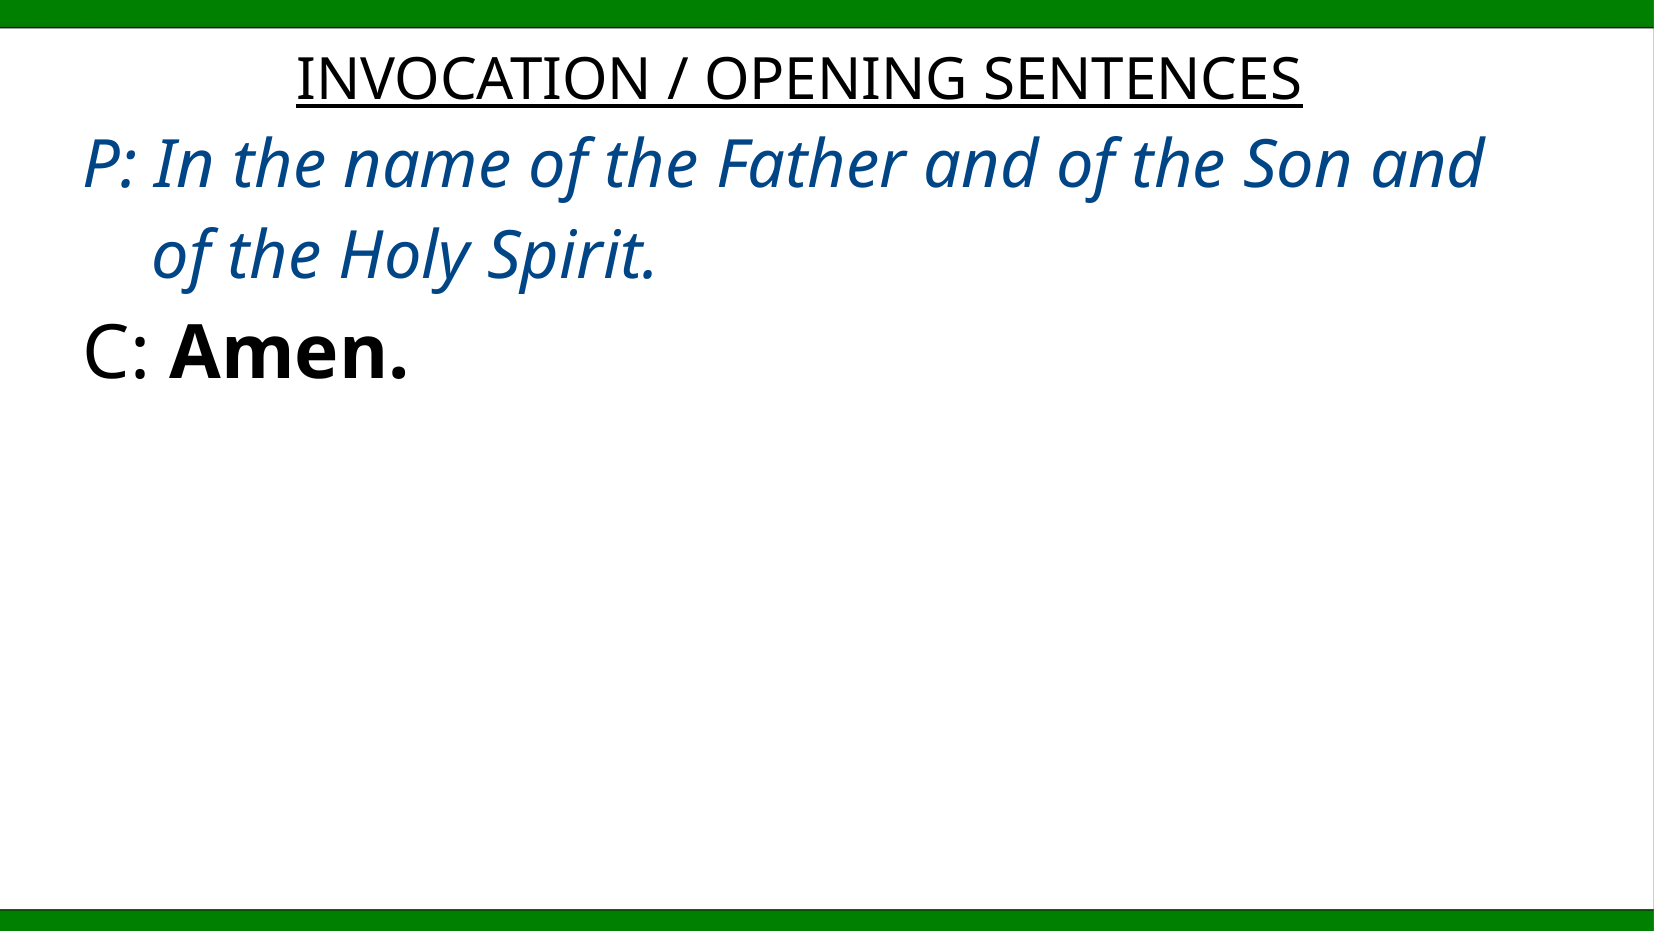

# INVOCATION / OPENING SENTENCES P: 	In the name of the Father and of the Son and of the Holy Spirit. C: Amen.